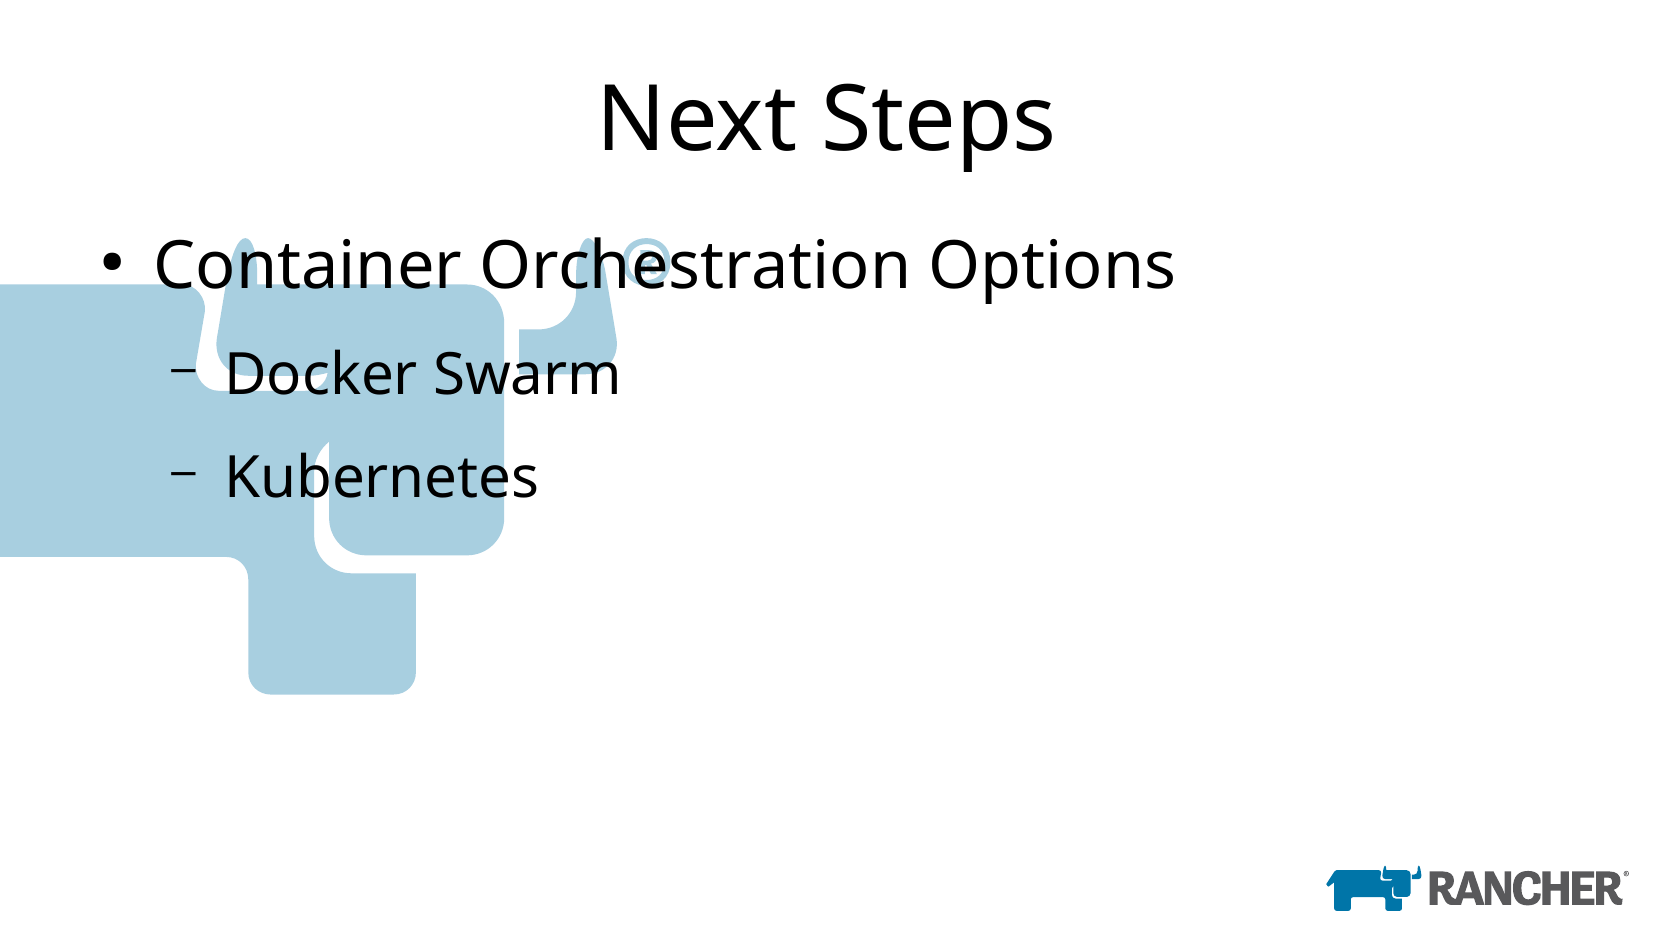

# Next Steps
Container Orchestration Options
Docker Swarm
Kubernetes